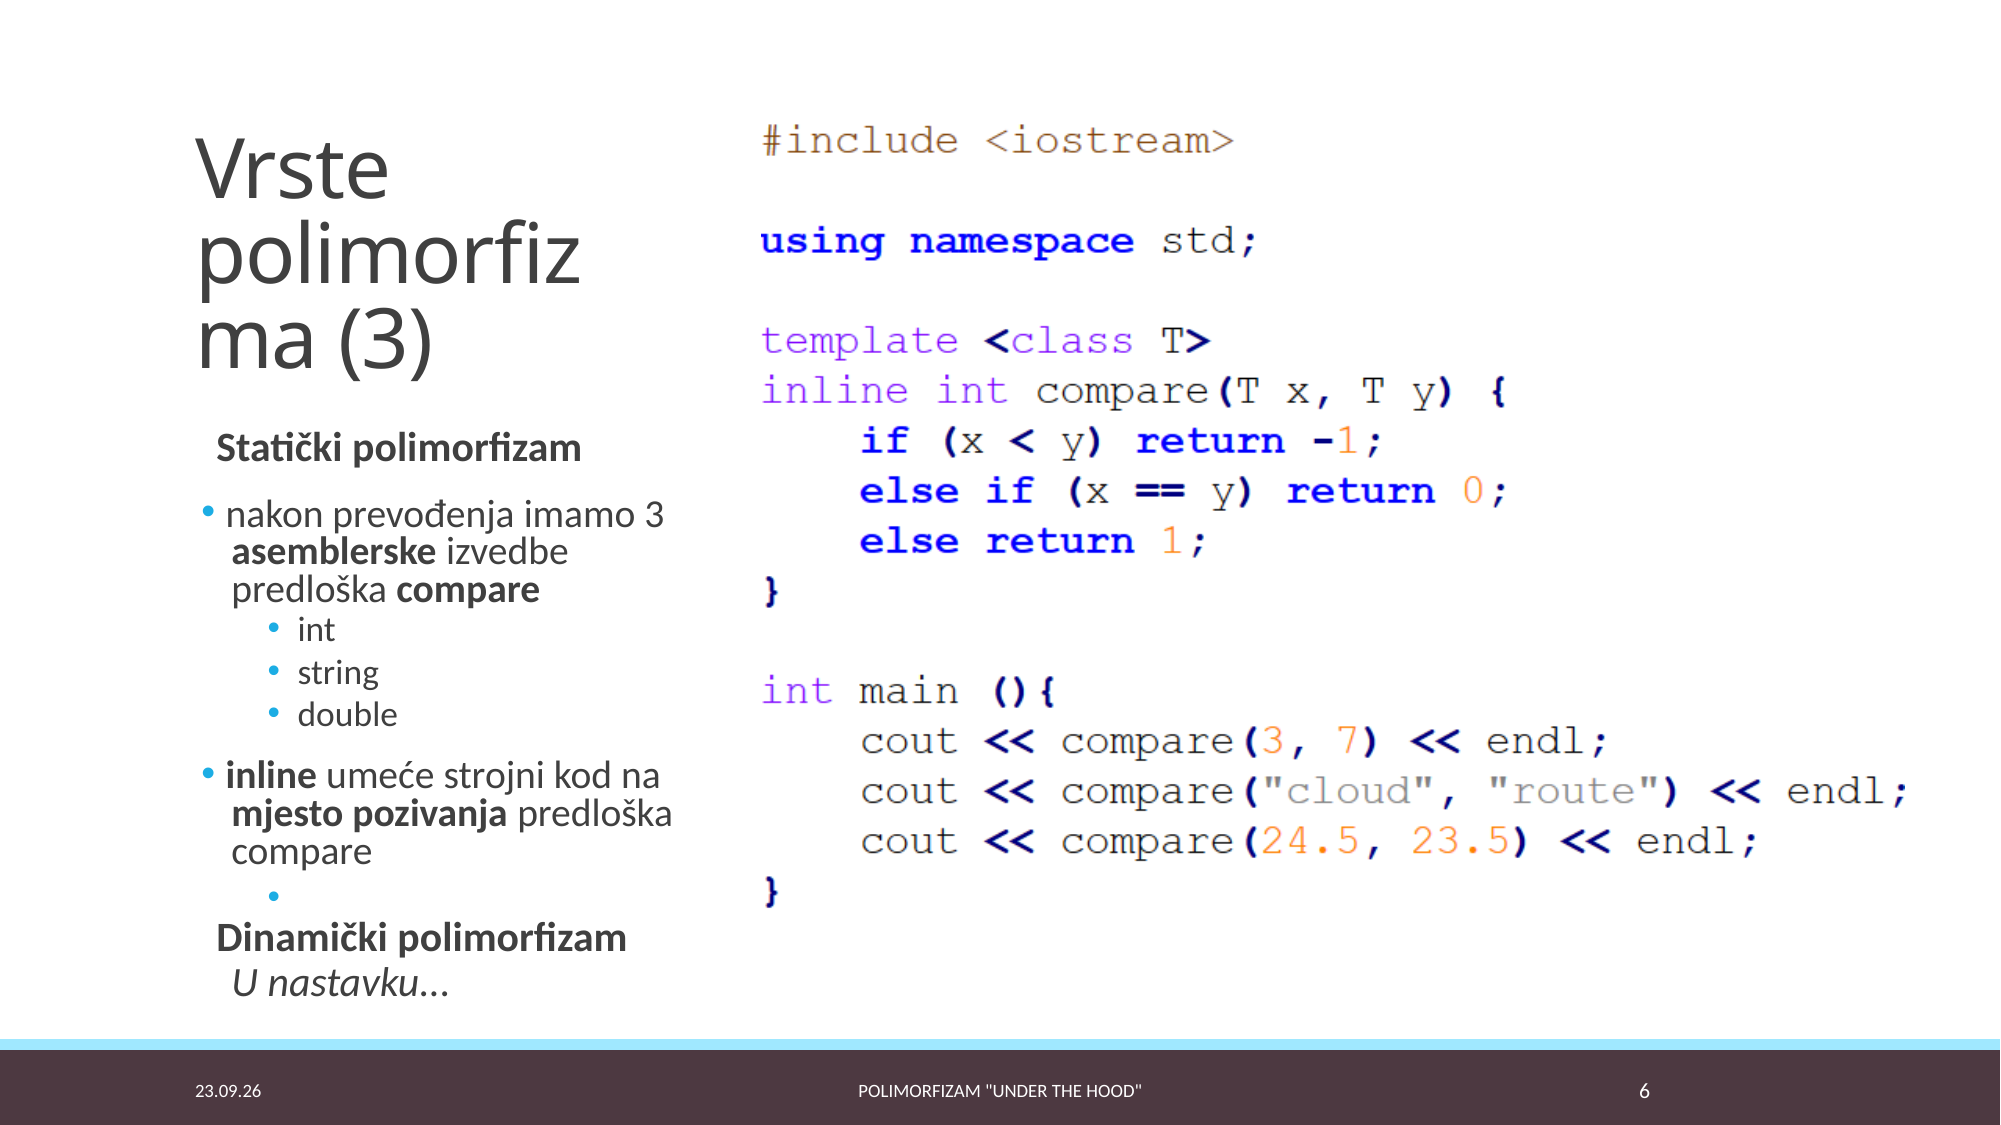

# Vrste polimorfizma (3)
Statički polimorfizam
 nakon prevođenja imamo 3 asemblerske izvedbe predloška compare
int
string
double
 inline umeće strojni kod na mjesto pozivanja predloška compare
Dinamički polimorfizam
U nastavku...
Polimorfizam "under the hood"
6